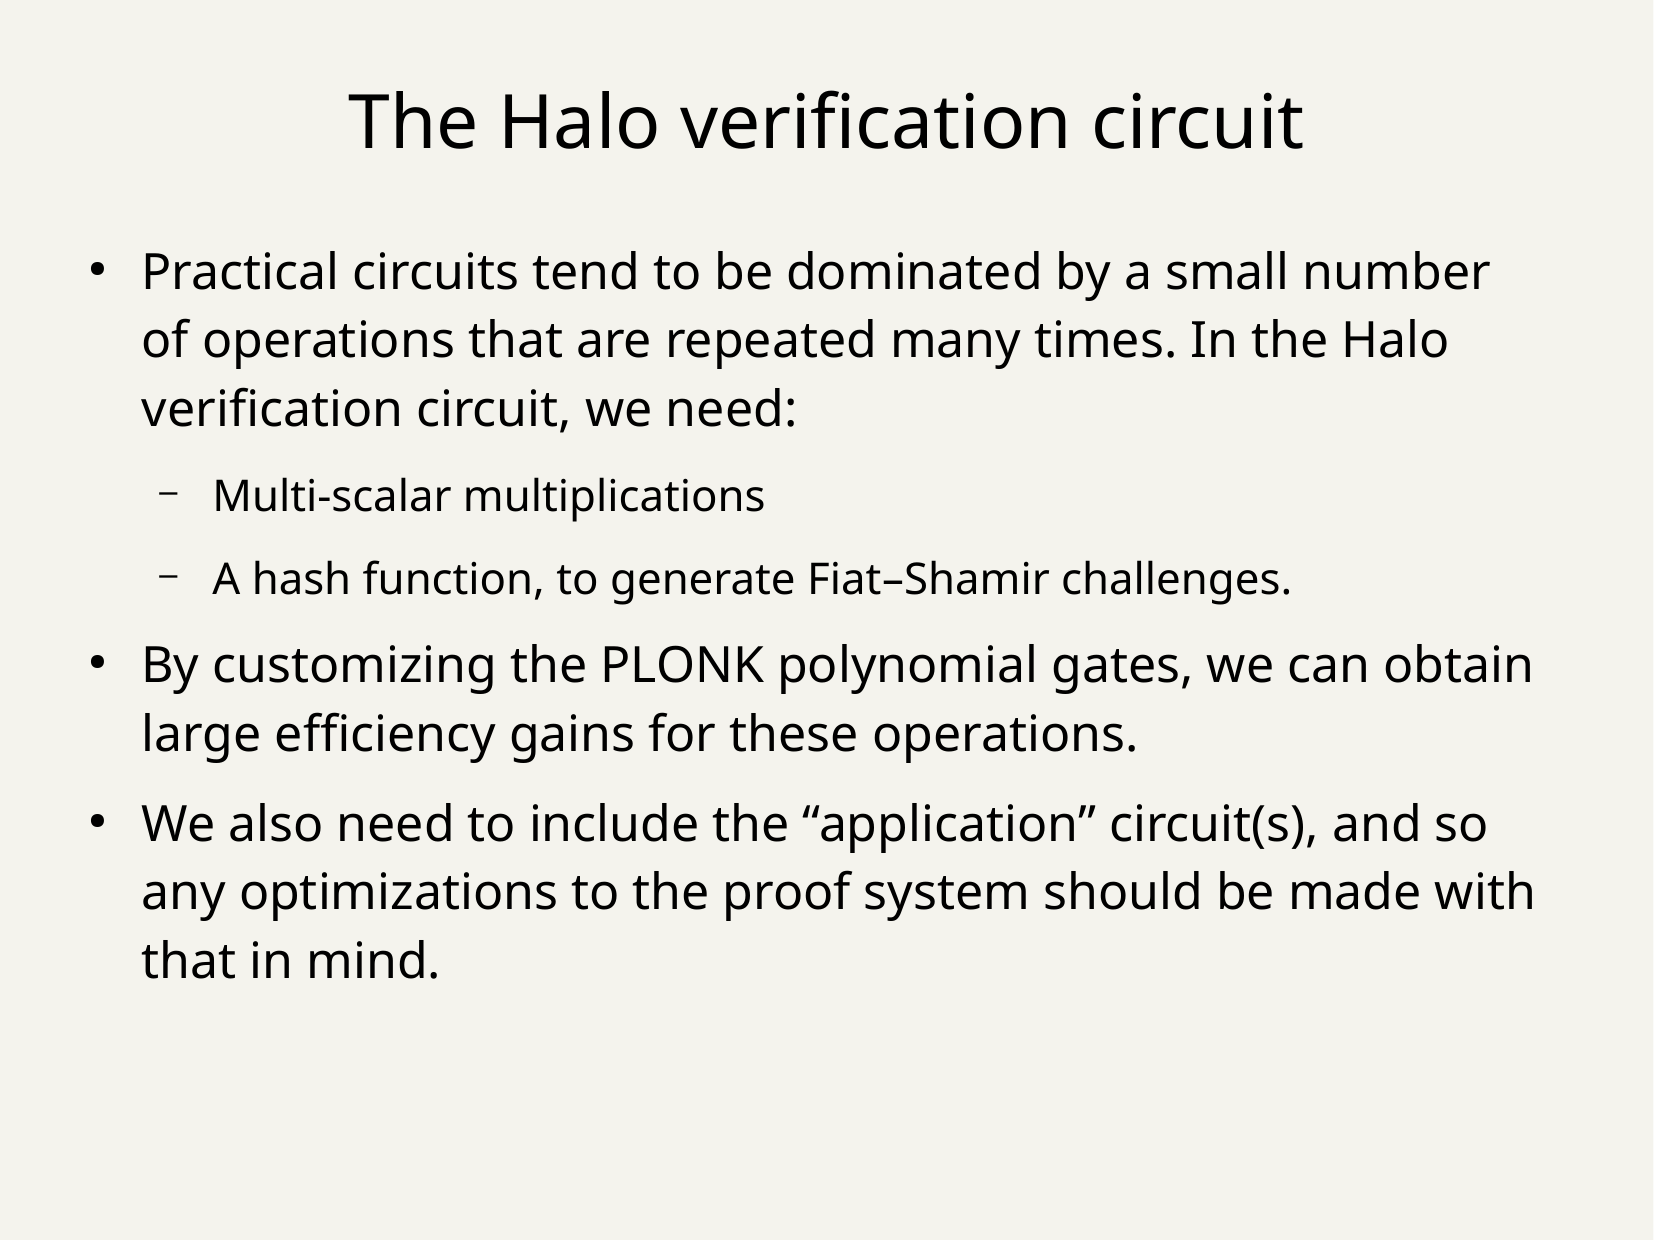

# The Halo verification circuit
Practical circuits tend to be dominated by a small number of operations that are repeated many times. In the Halo verification circuit, we need:
Multi-scalar multiplications
A hash function, to generate Fiat–Shamir challenges.
By customizing the PLONK polynomial gates, we can obtain large efficiency gains for these operations.
We also need to include the “application” circuit(s), and so any optimizations to the proof system should be made with that in mind.